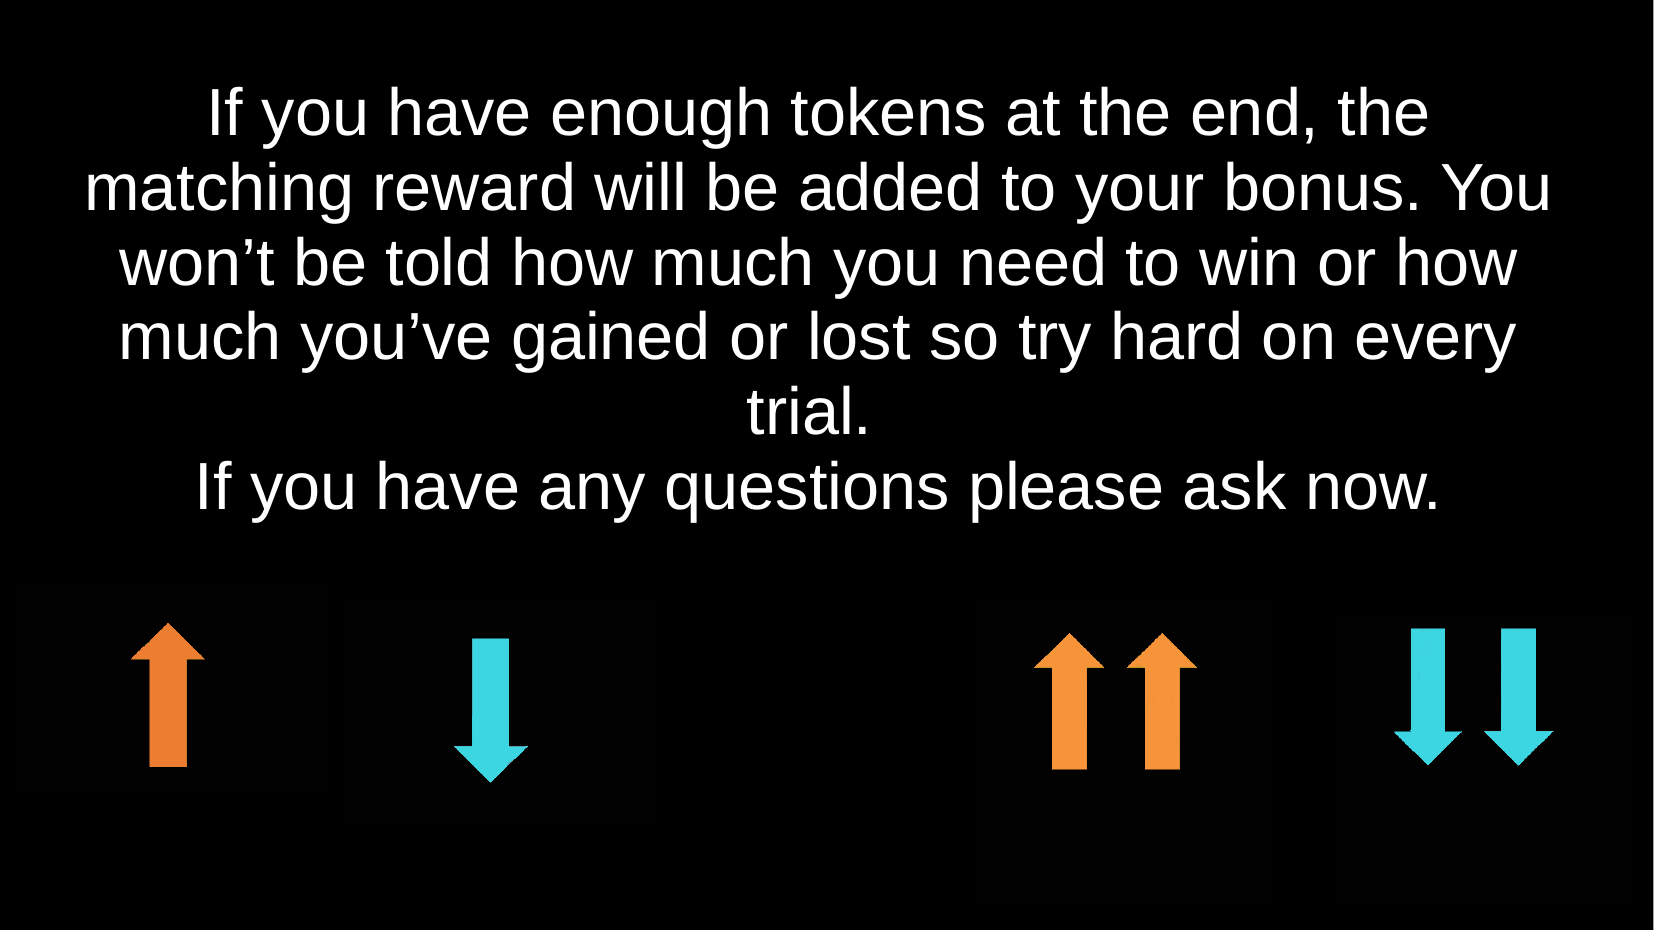

# If you have enough tokens at the end, the matching reward will be added to your bonus. You won’t be told how much you need to win or how much you’ve gained or lost so try hard on every trial.
If you have any questions please ask now.